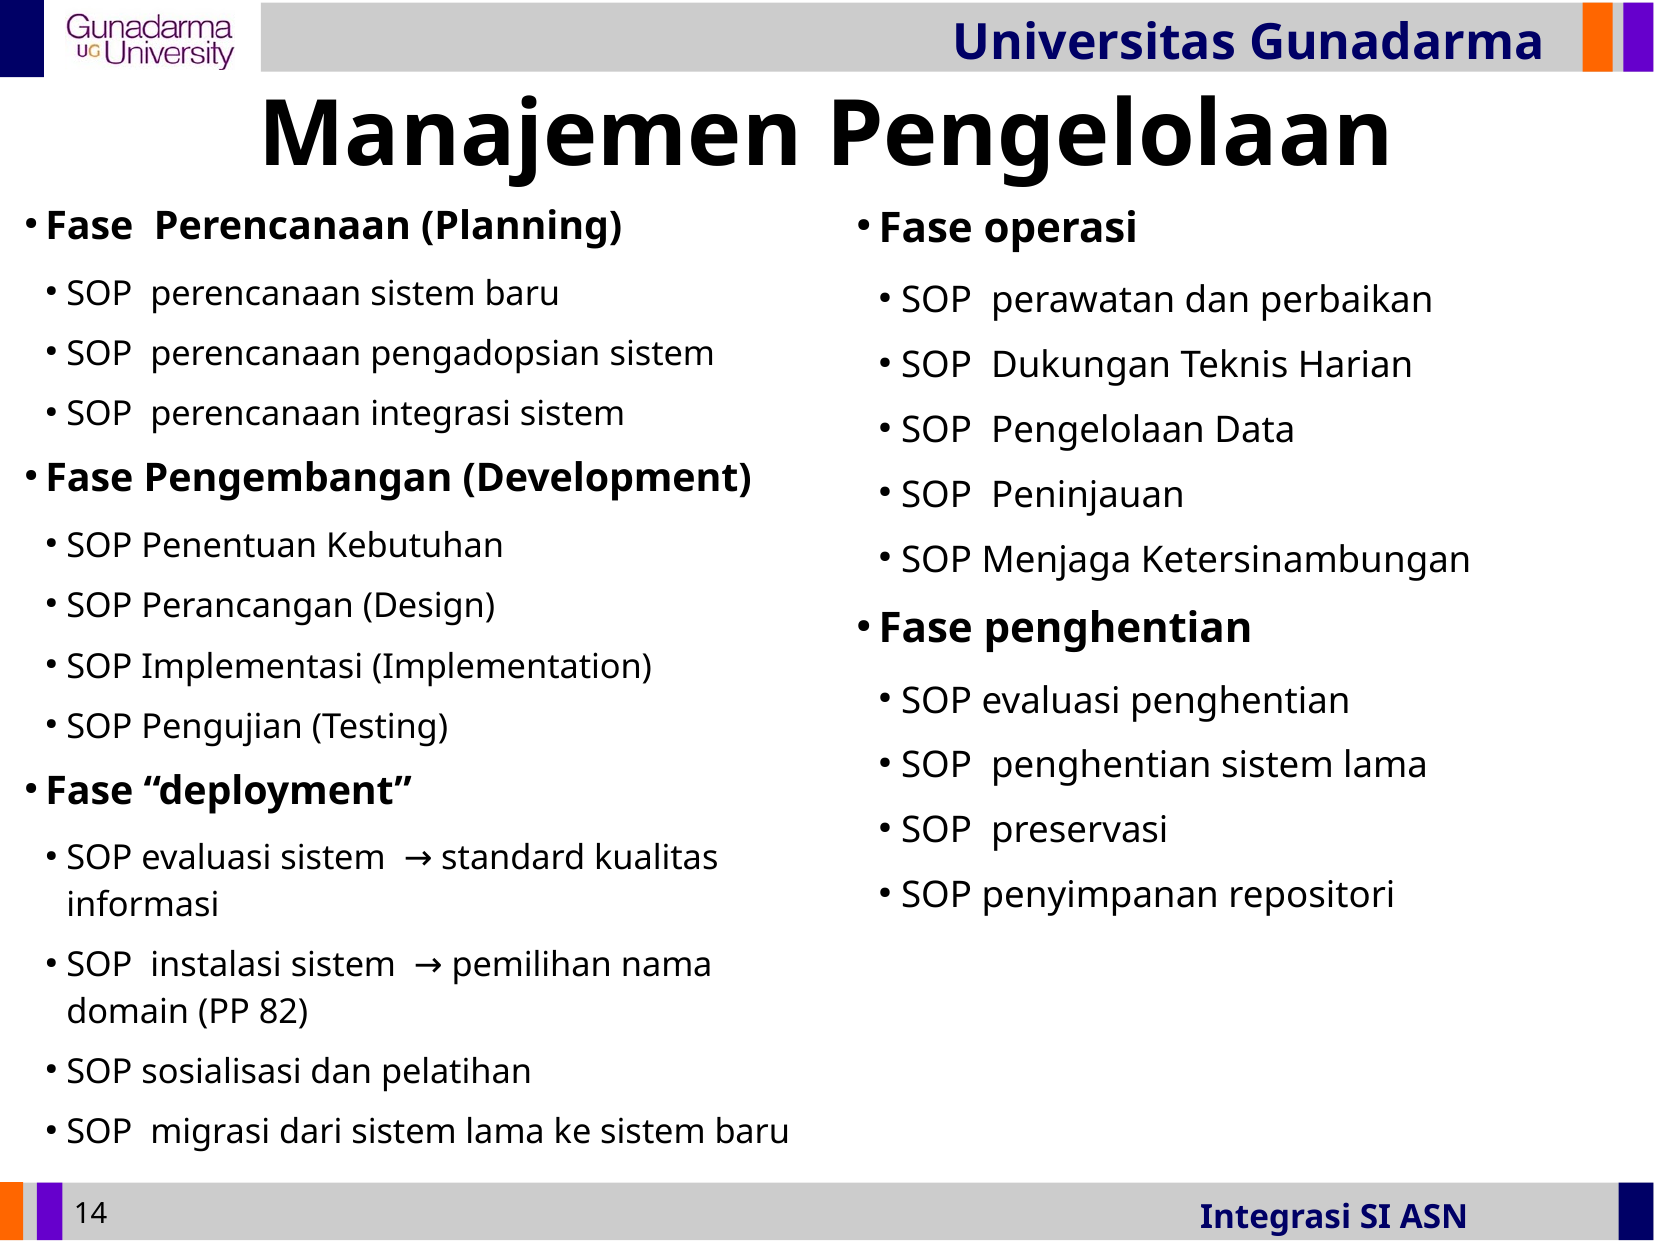

# Manajemen Pengelolaan
Fase Perencanaan (Planning)
SOP perencanaan sistem baru
SOP perencanaan pengadopsian sistem
SOP perencanaan integrasi sistem
Fase Pengembangan (Development)
SOP Penentuan Kebutuhan
SOP Perancangan (Design)
SOP Implementasi (Implementation)
SOP Pengujian (Testing)
Fase “deployment”
SOP evaluasi sistem → standard kualitas informasi
SOP instalasi sistem → pemilihan nama domain (PP 82)
SOP sosialisasi dan pelatihan
SOP migrasi dari sistem lama ke sistem baru
Fase operasi
SOP perawatan dan perbaikan
SOP Dukungan Teknis Harian
SOP Pengelolaan Data
SOP Peninjauan
SOP Menjaga Ketersinambungan
Fase penghentian
SOP evaluasi penghentian
SOP penghentian sistem lama
SOP preservasi
SOP penyimpanan repositori
14